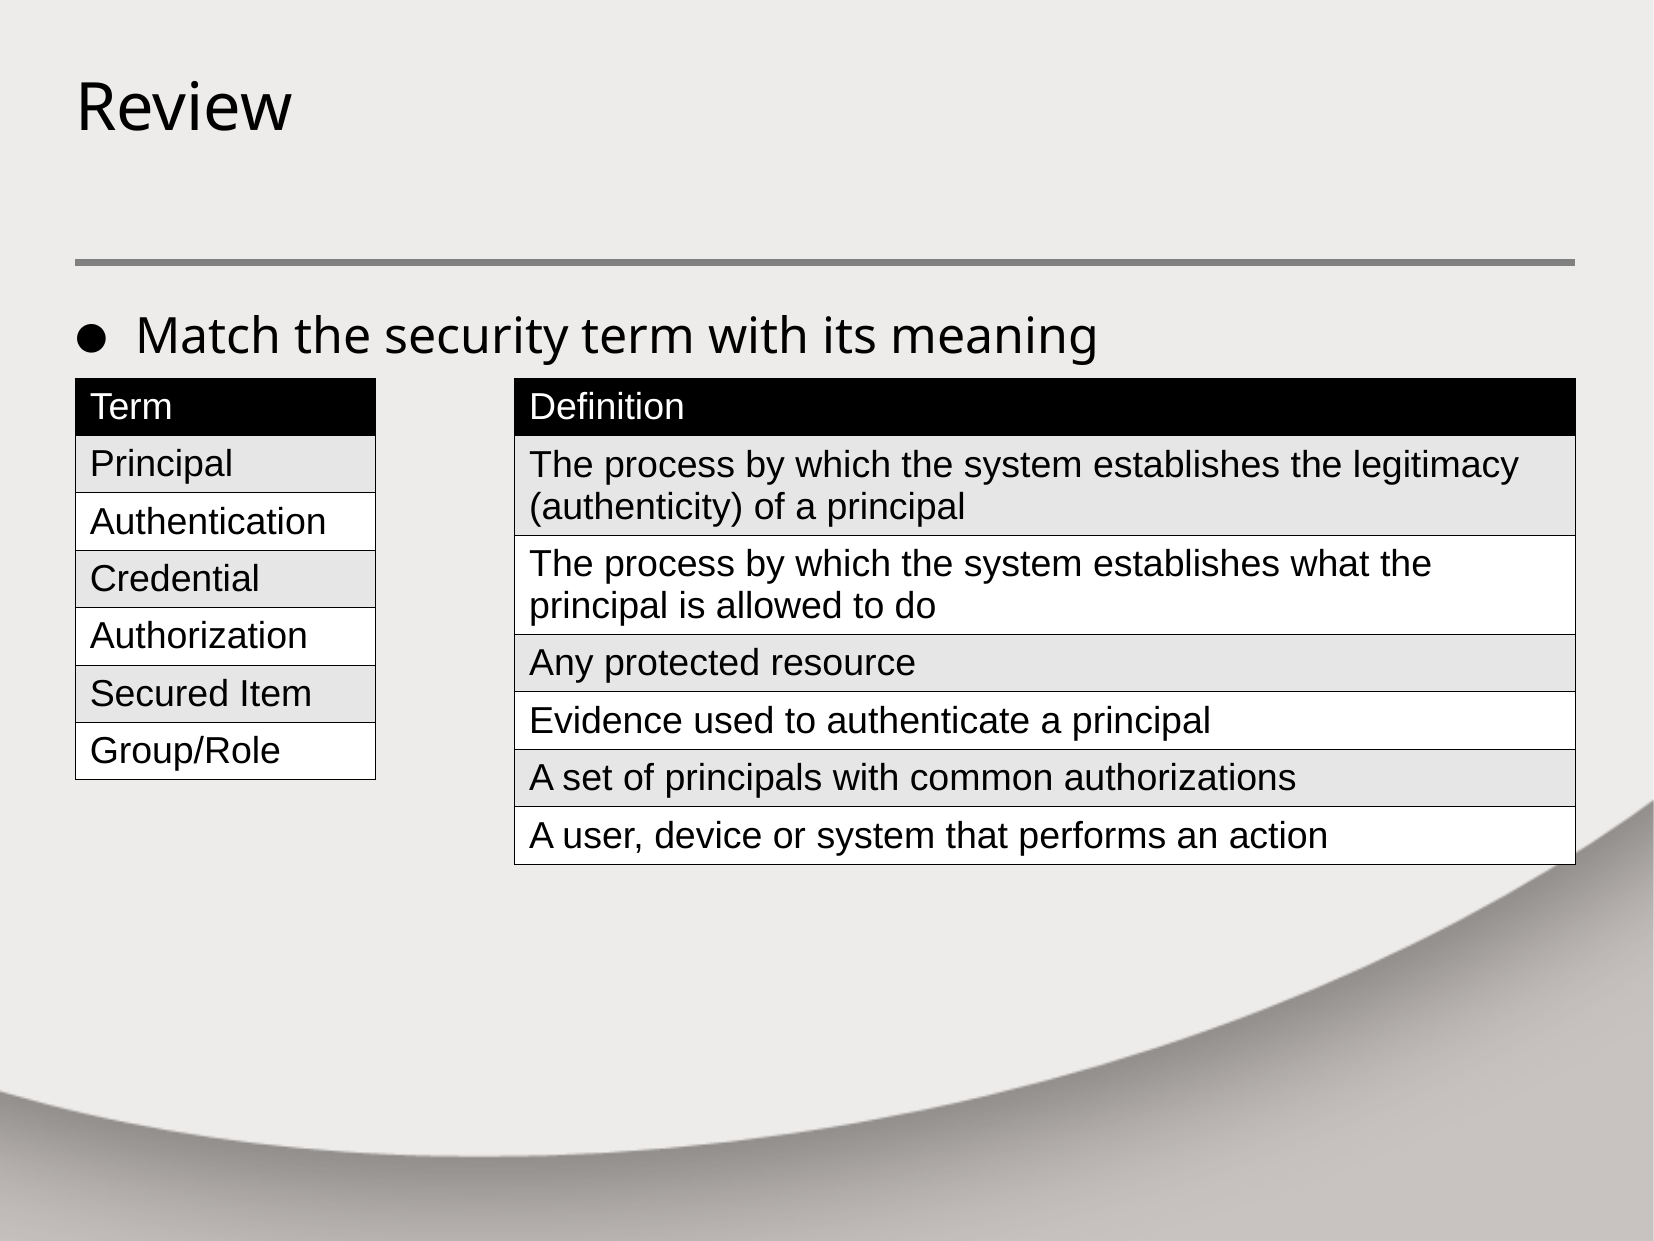

# Review
Match the security term with its meaning
| Term |
| --- |
| Principal |
| Authentication |
| Credential |
| Authorization |
| Secured Item |
| Group/Role |
| Definition |
| --- |
| The process by which the system establishes the legitimacy (authenticity) of a principal |
| The process by which the system establishes what the principal is allowed to do |
| Any protected resource |
| Evidence used to authenticate a principal |
| A set of principals with common authorizations |
| A user, device or system that performs an action |